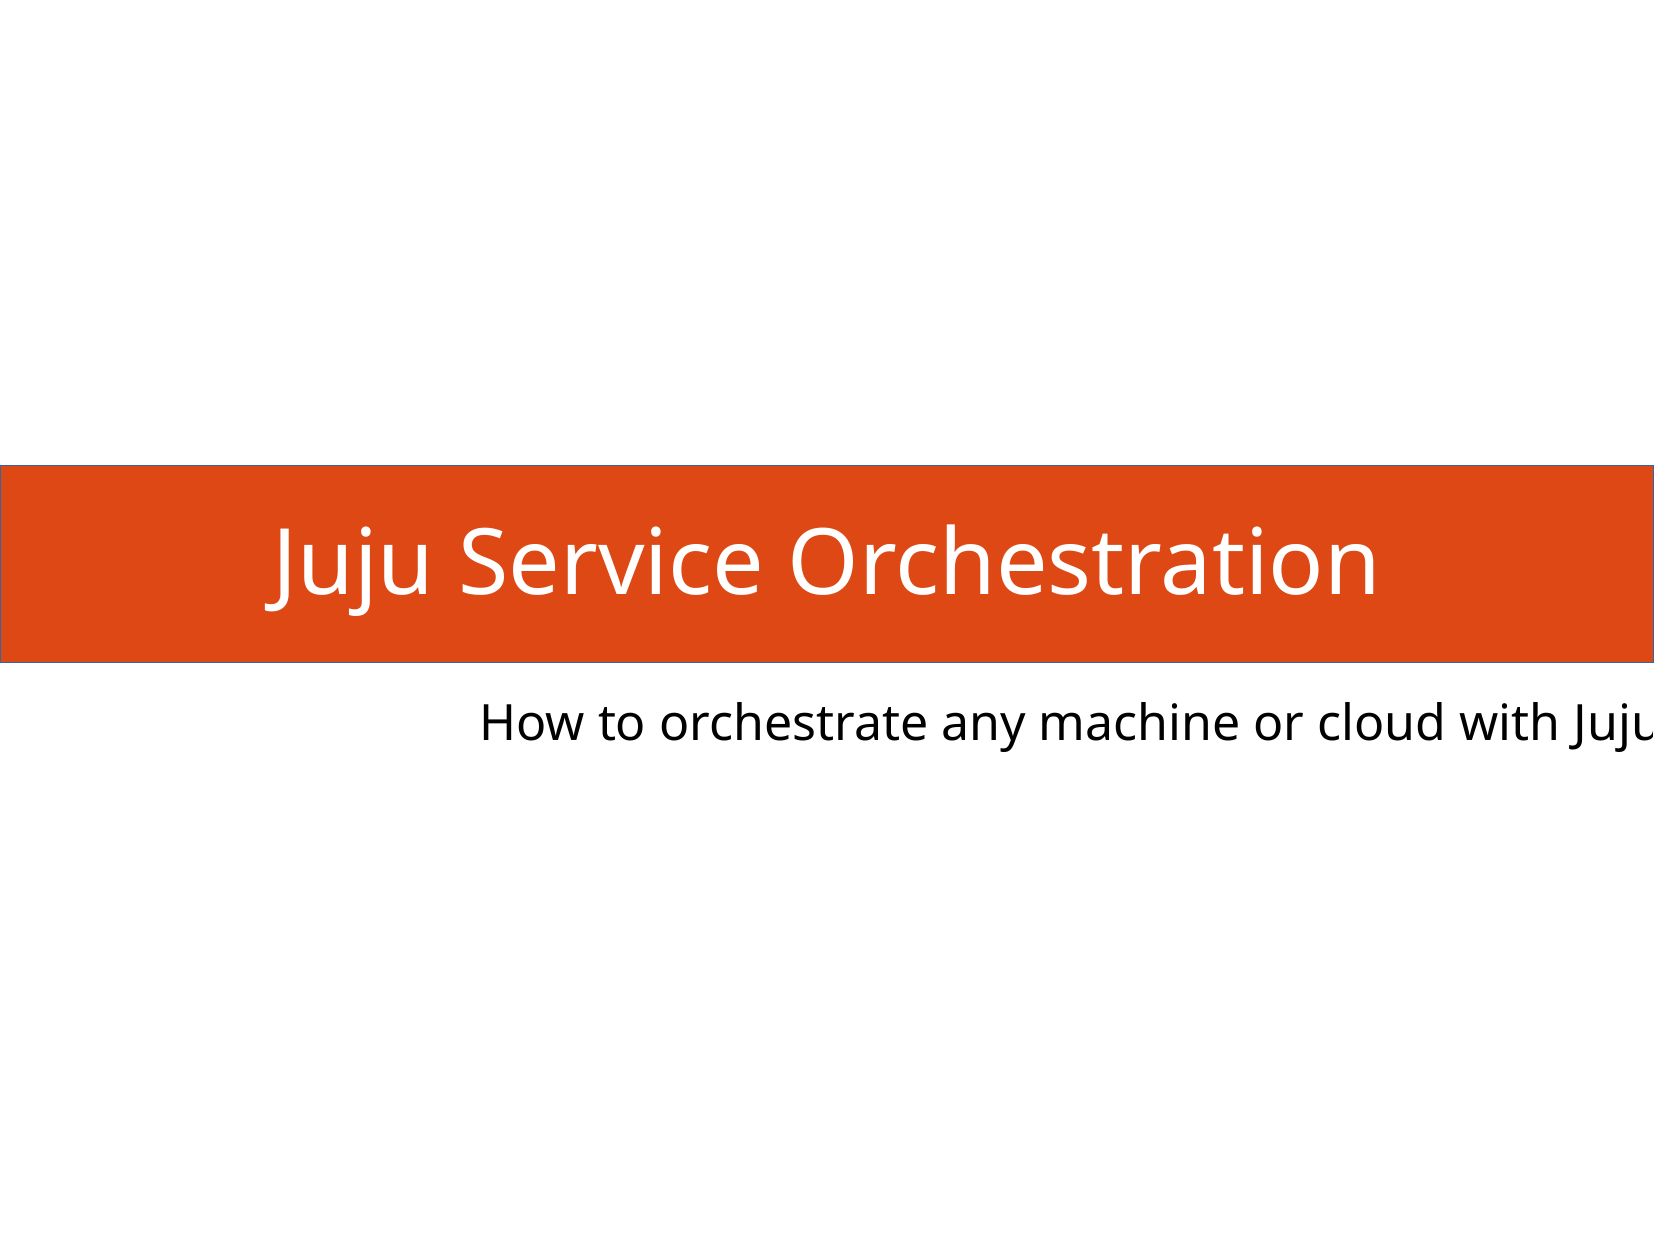

# Juju Service Orchestration
How to orchestrate any machine or cloud with Juju